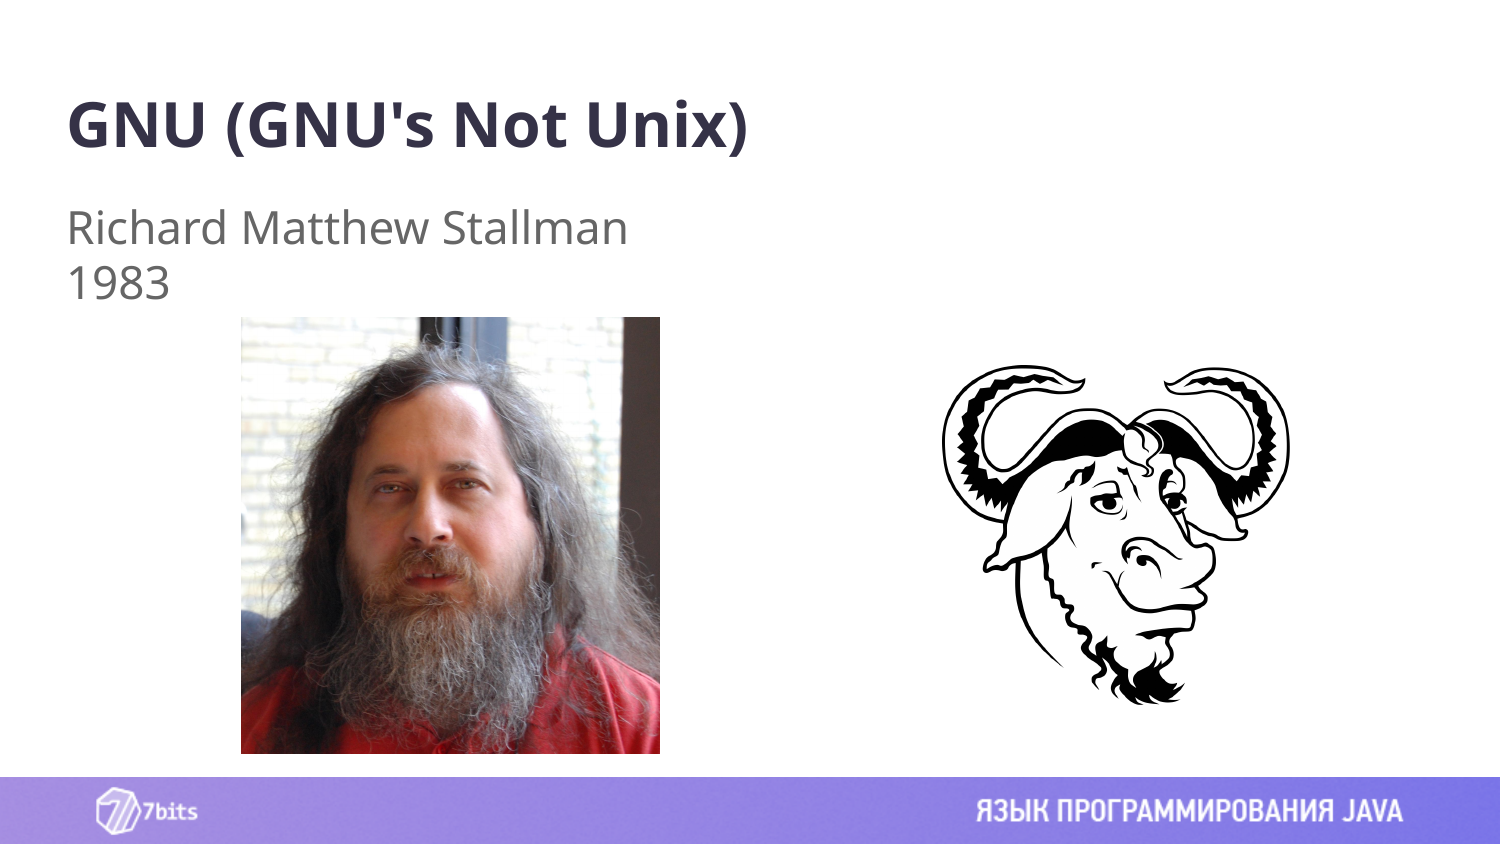

# GNU (GNU's Not Unix)
Richard Matthew Stallman
1983